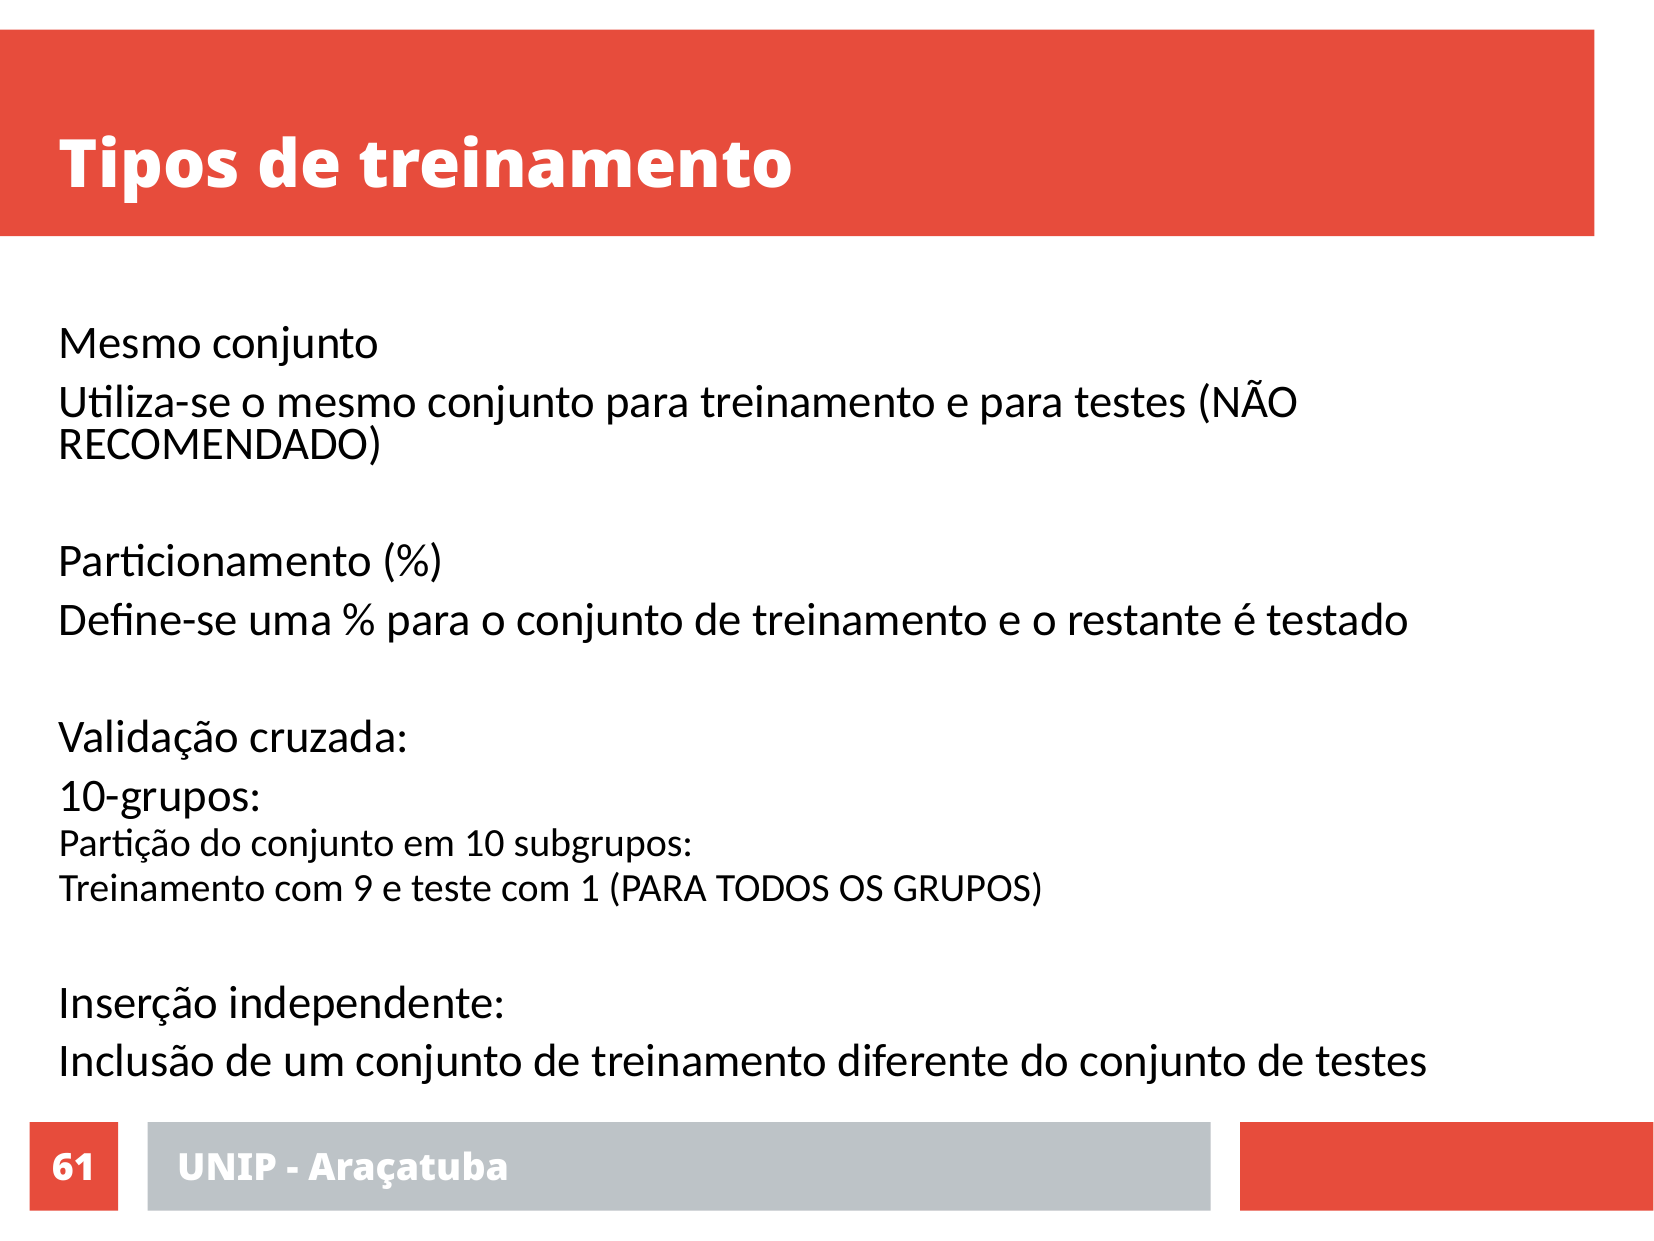

# Tipos de treinamento
Mesmo conjunto
Utiliza-se o mesmo conjunto para treinamento e para testes (NÃO RECOMENDADO)
Particionamento (%)
Define-se uma % para o conjunto de treinamento e o restante é testado
Validação cruzada:
10-grupos:
Partição do conjunto em 10 subgrupos:
Treinamento com 9 e teste com 1 (PARA TODOS OS GRUPOS)
Inserção independente:
Inclusão de um conjunto de treinamento diferente do conjunto de testes
61
UNIP - Araçatuba